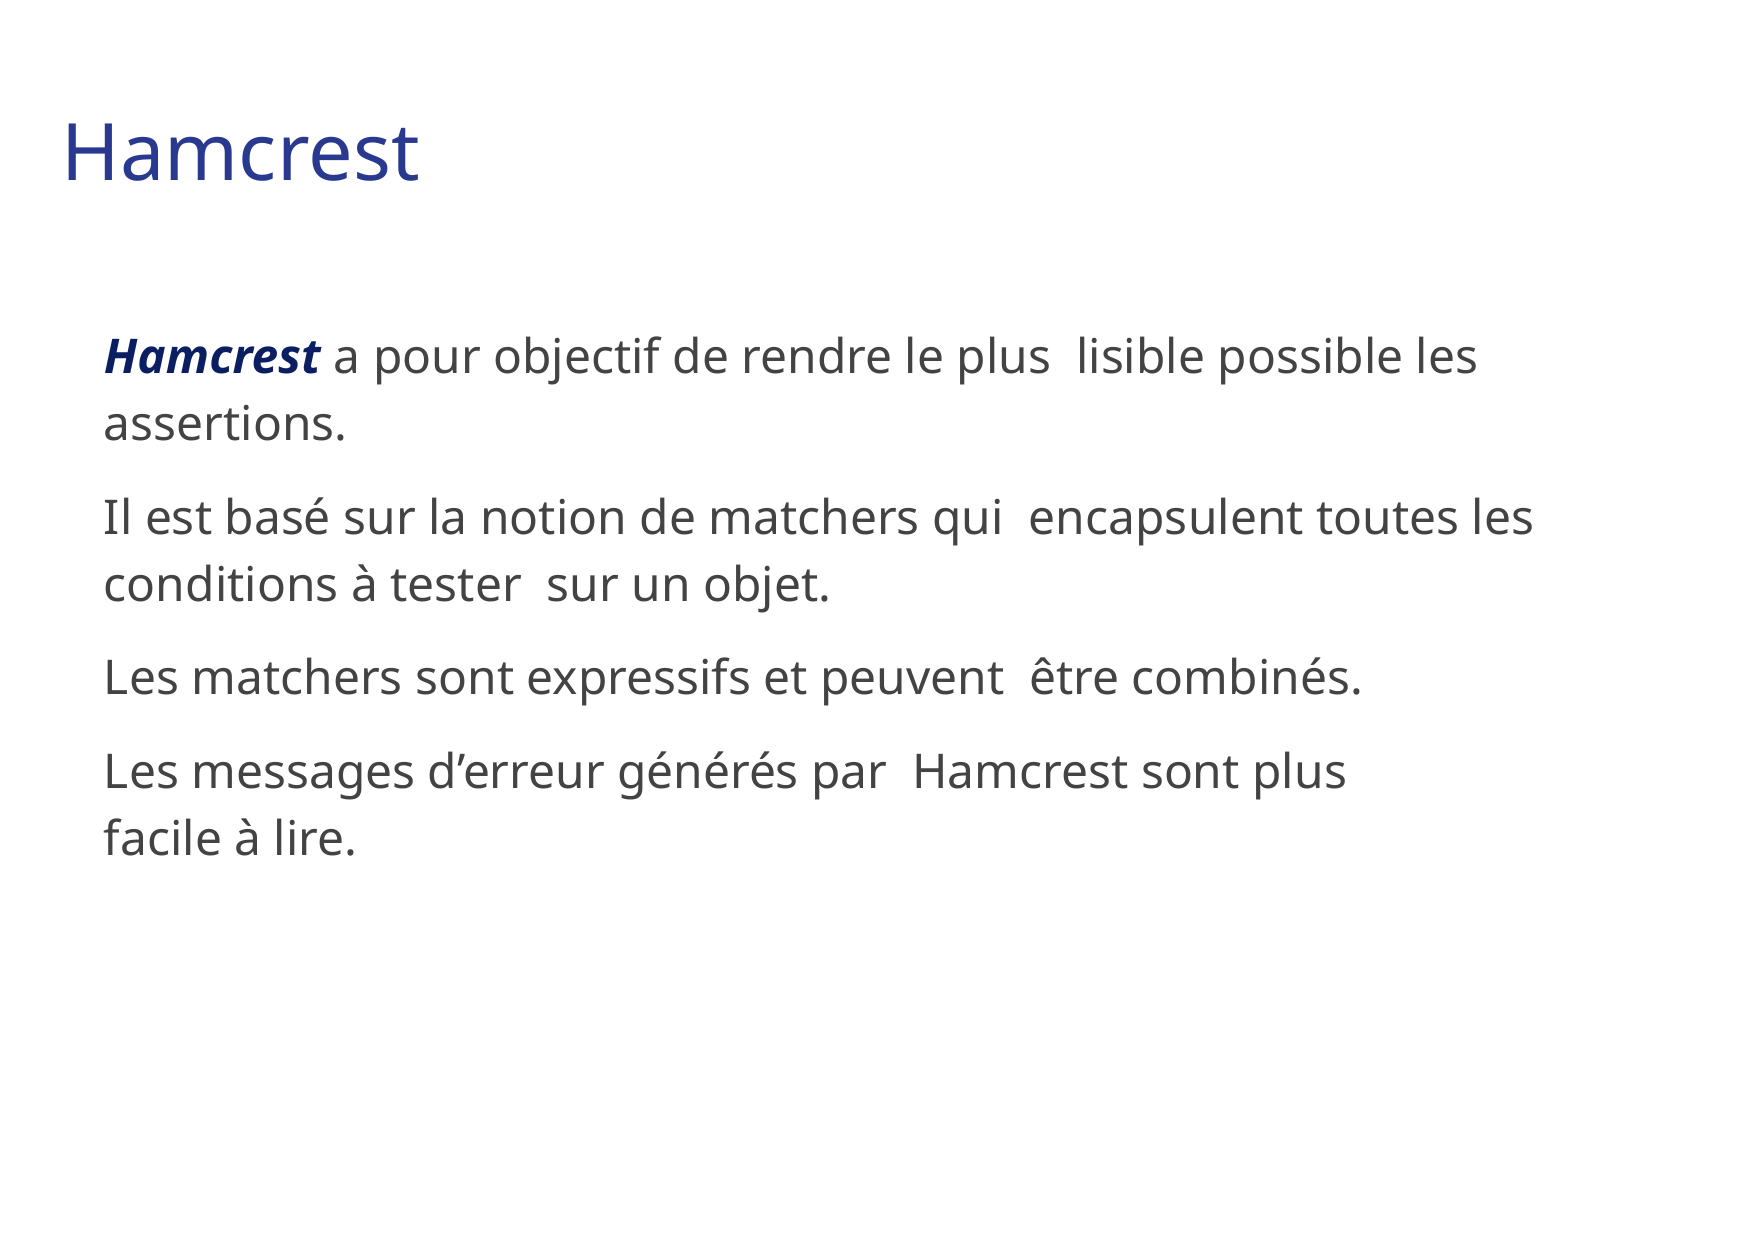

# Hamcrest
Hamcrest a pour objectif de rendre le plus lisible possible les assertions.
Il est basé sur la notion de matchers qui encapsulent toutes les conditions à tester sur un objet.
Les matchers sont expressifs et peuvent être combinés.
Les messages d’erreur générés par Hamcrest sont plus facile à lire.